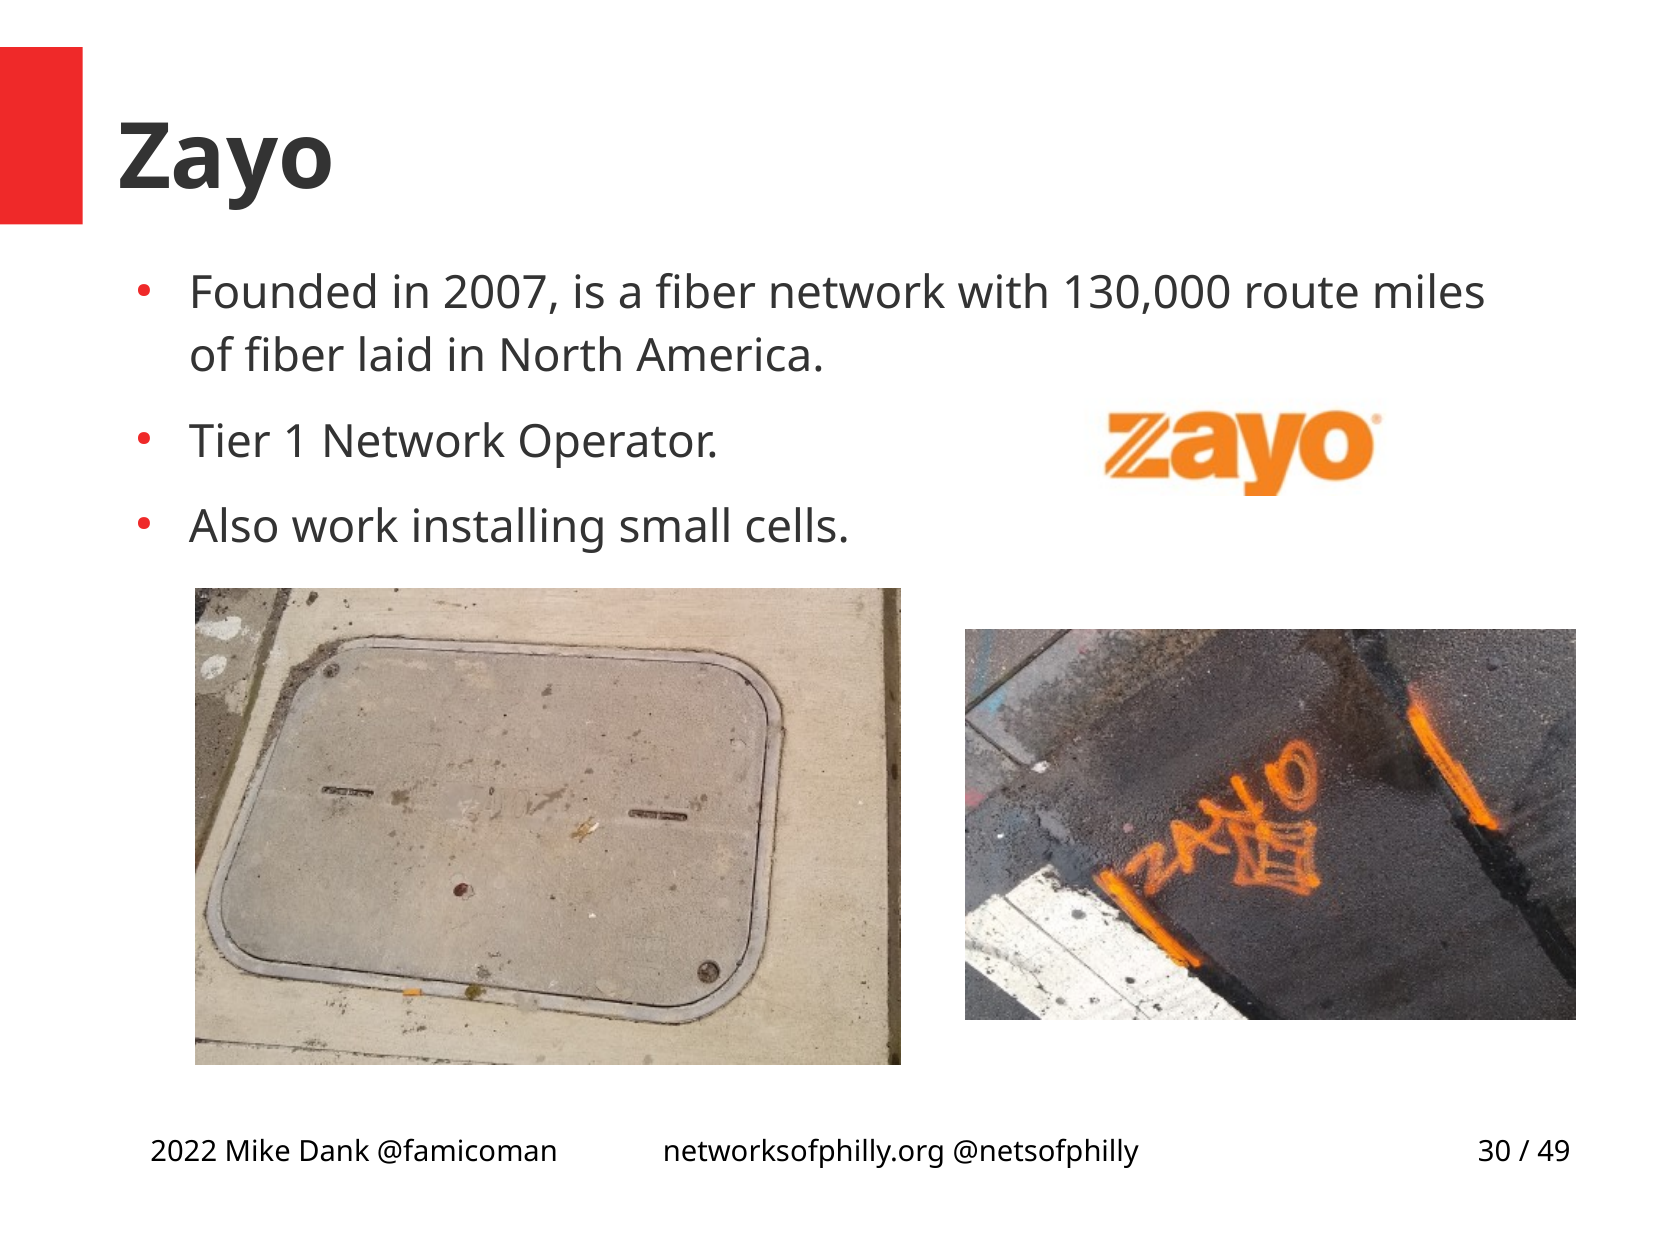

# Zayo
Founded in 2007, is a fiber network with 130,000 route miles of fiber laid in North America.
Tier 1 Network Operator.
Also work installing small cells.
2022 Mike Dank @famicoman networksofphilly.org @netsofphilly
30